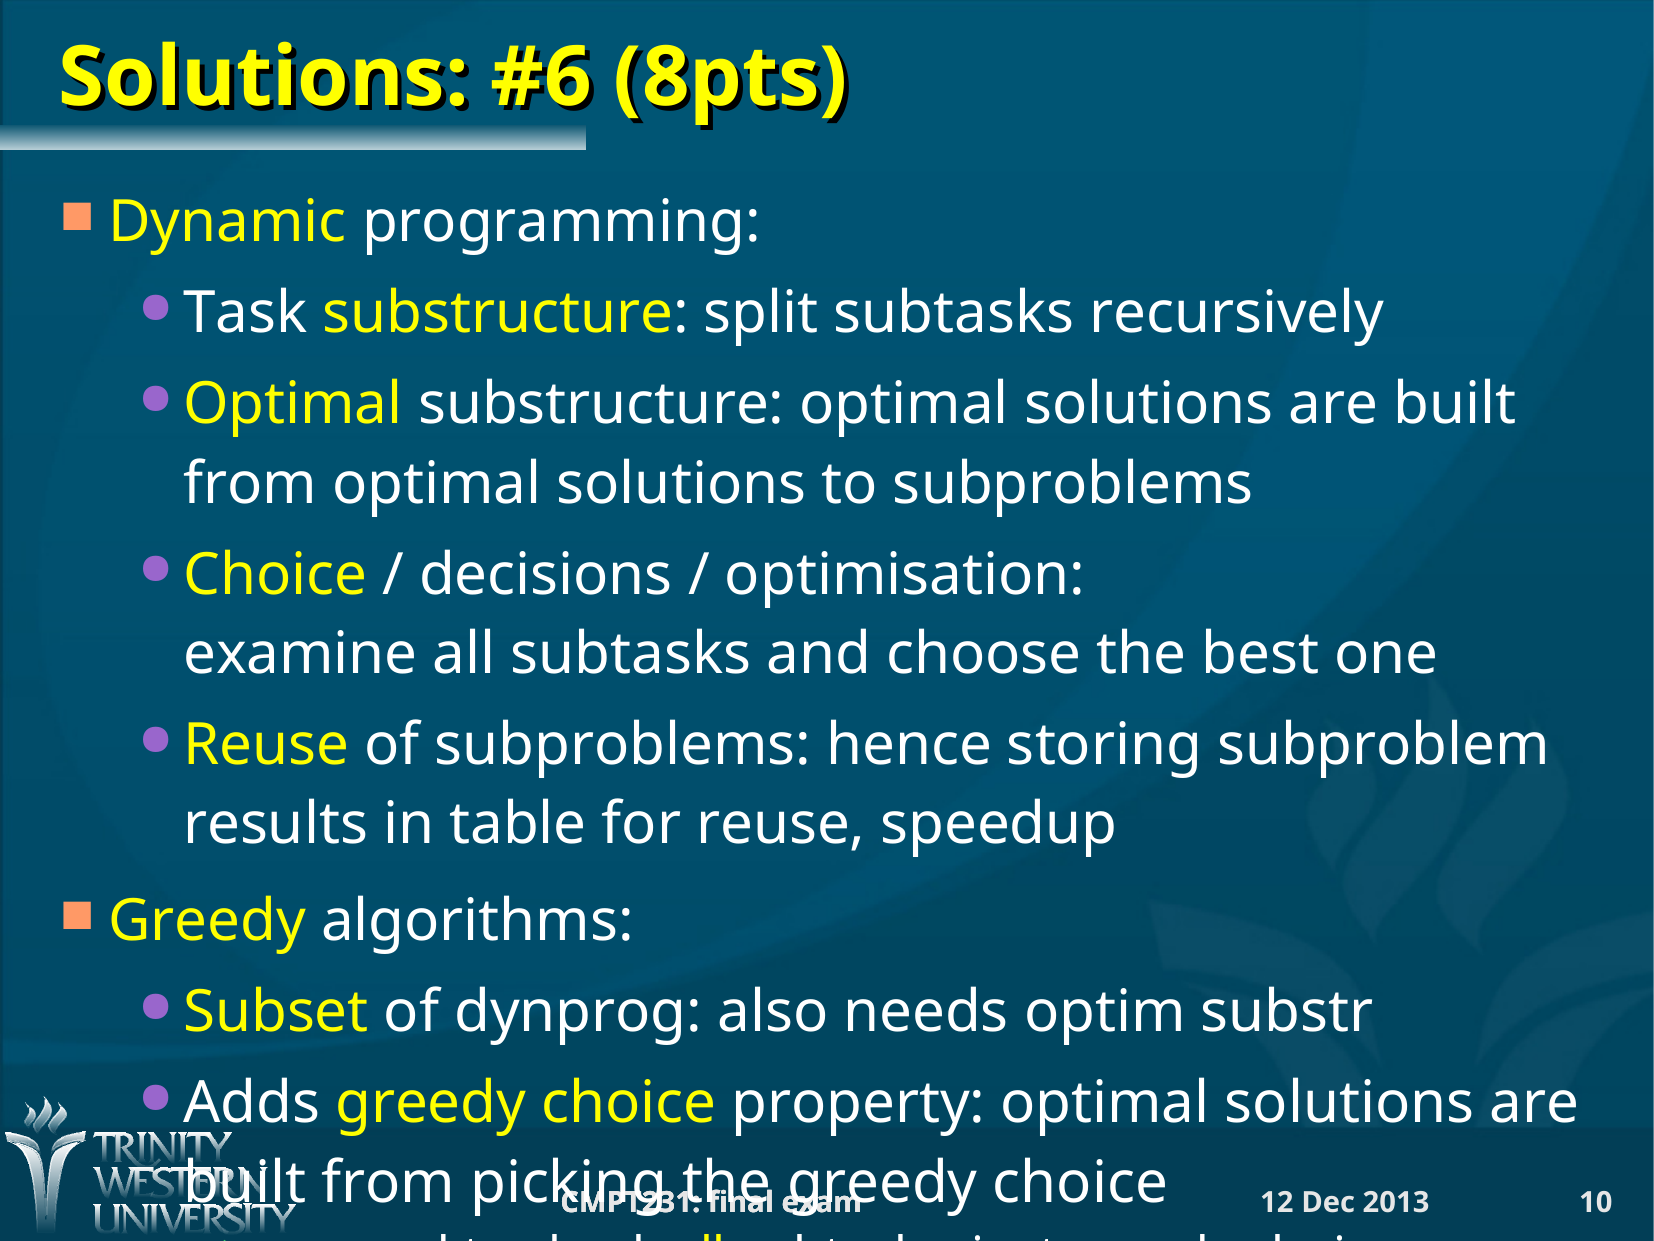

# Solutions: #6 (8pts)
Dynamic programming:
Task substructure: split subtasks recursively
Optimal substructure: optimal solutions are built from optimal solutions to subproblems
Choice / decisions / optimisation:
examine all subtasks and choose the best one
Reuse of subproblems: hence storing subproblem results in table for reuse, speedup
Greedy algorithms:
Subset of dynprog: also needs optim substr
Adds greedy choice property: optimal solutions are built from picking the greedy choice
no need to check all subtasks, just greedy choice
CMPT231: final exam
12 Dec 2013
10